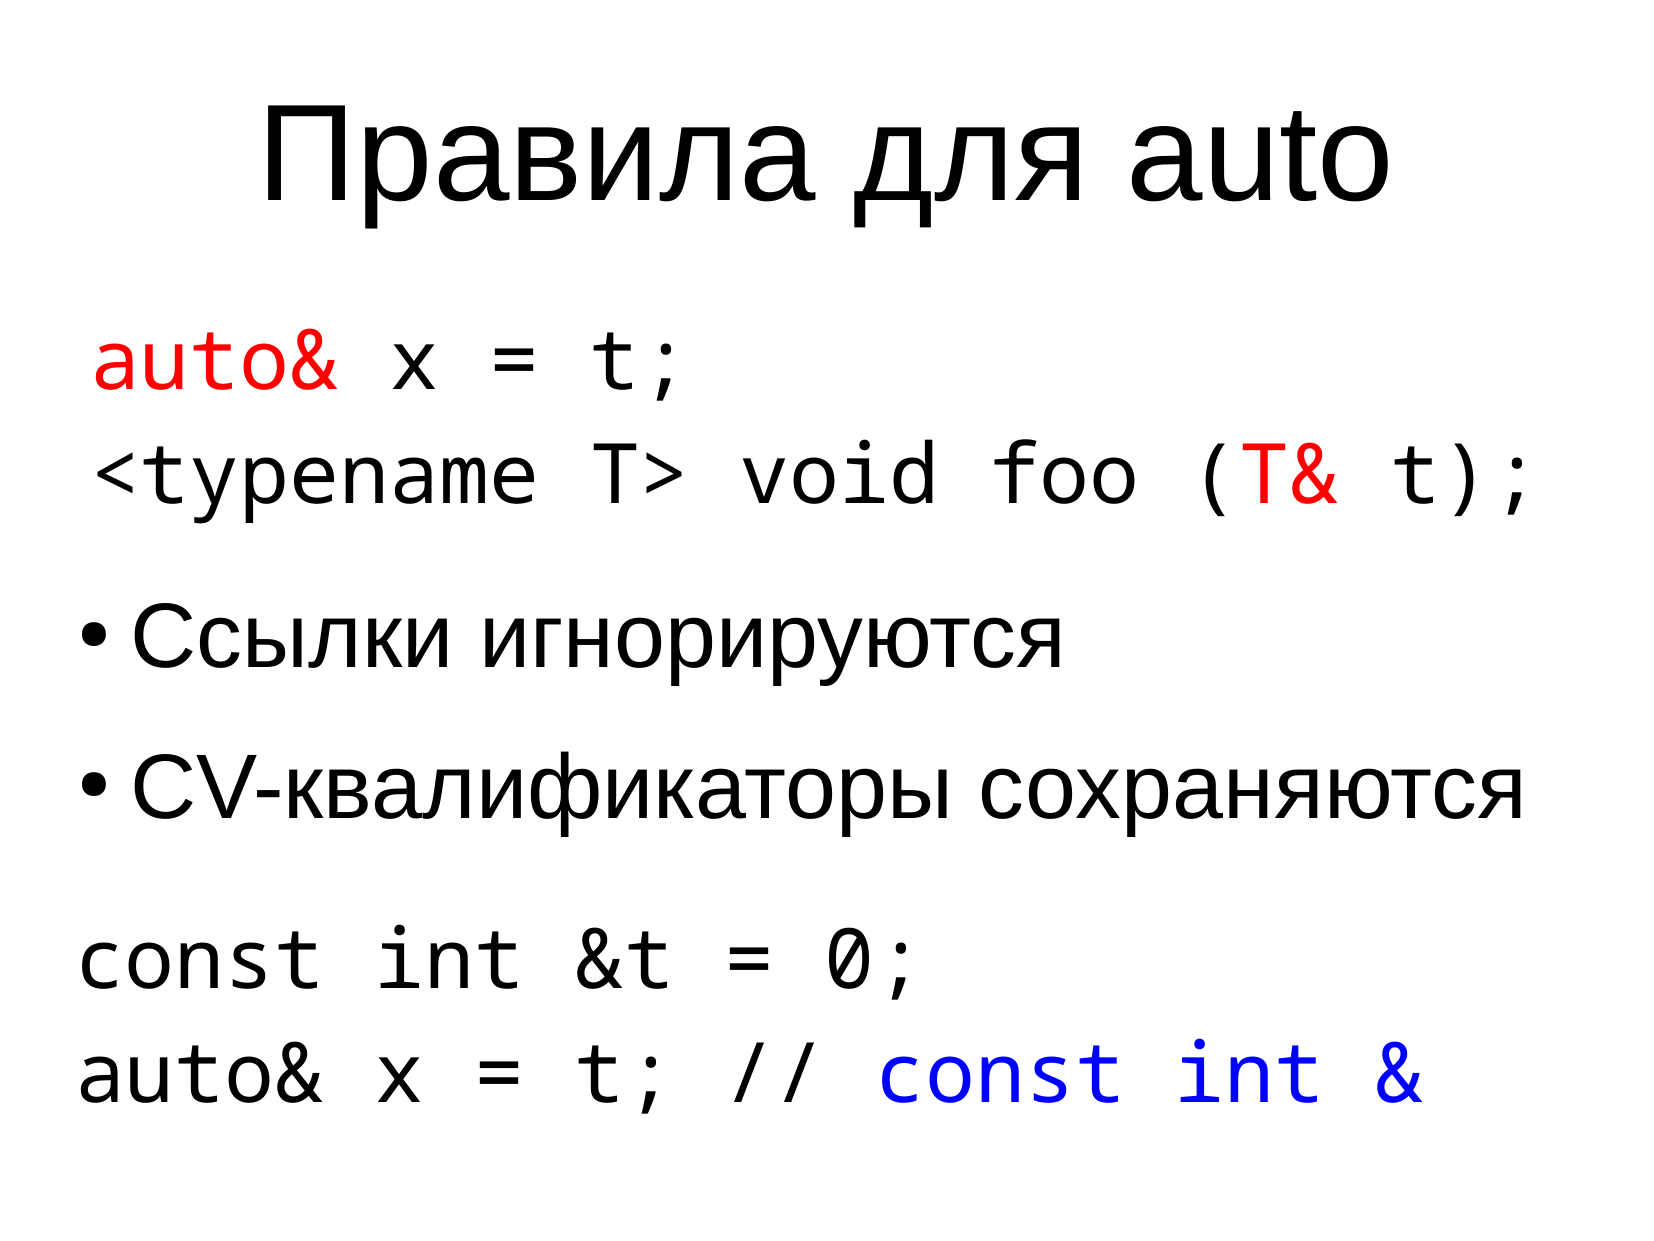

# Правила для auto
auto& x = t;
<typename T> void foo (T& t);
Ссылки игнорируются
CV-квалификаторы сохраняются
const int &t = 0;
auto& x = t; // const int &